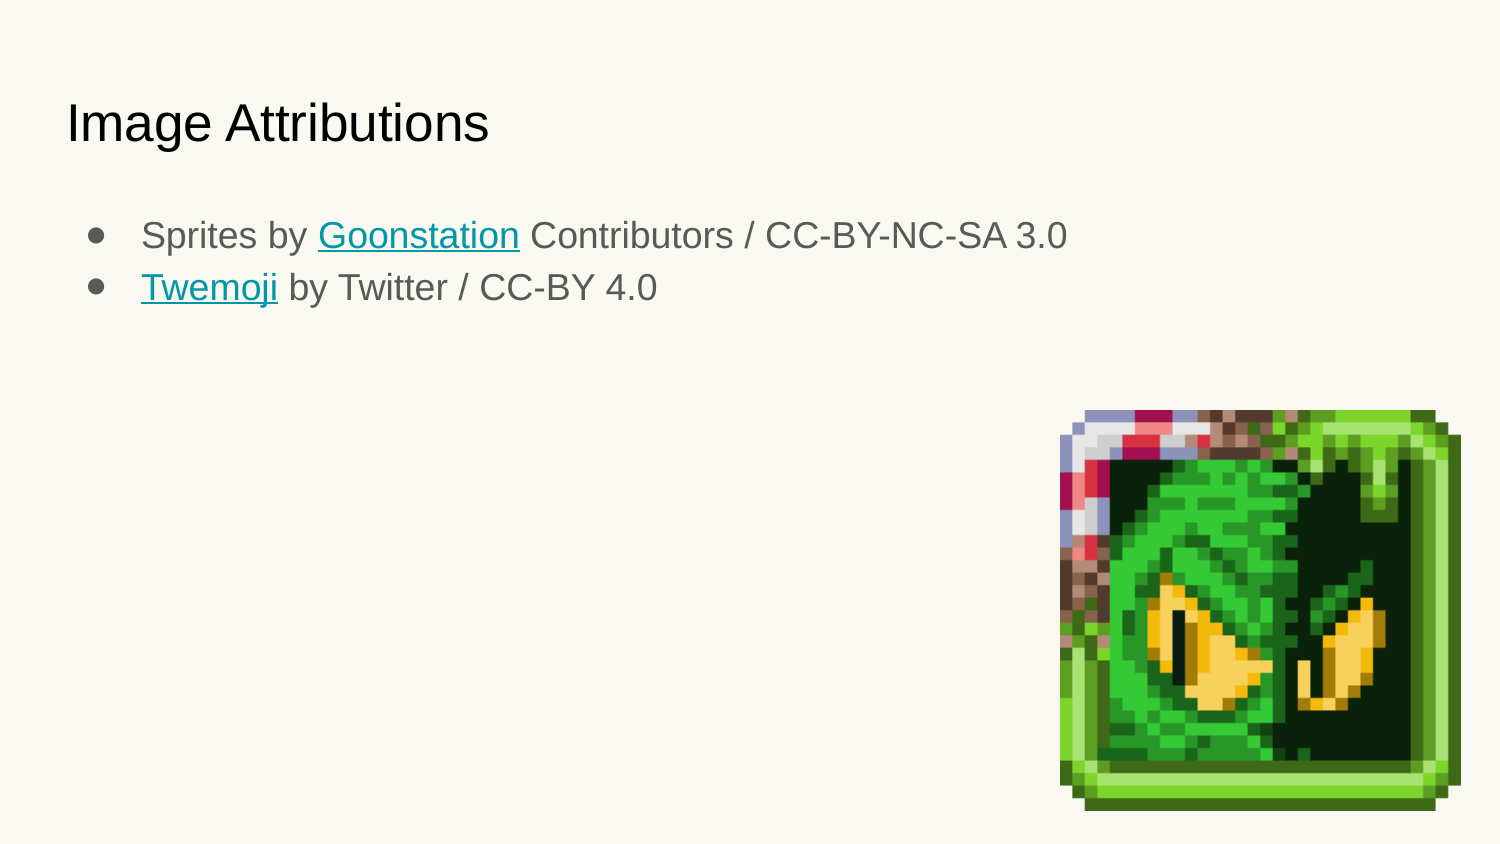

# Image Attributions
Sprites by Goonstation Contributors / CC-BY-NC-SA 3.0
Twemoji by Twitter / CC-BY 4.0